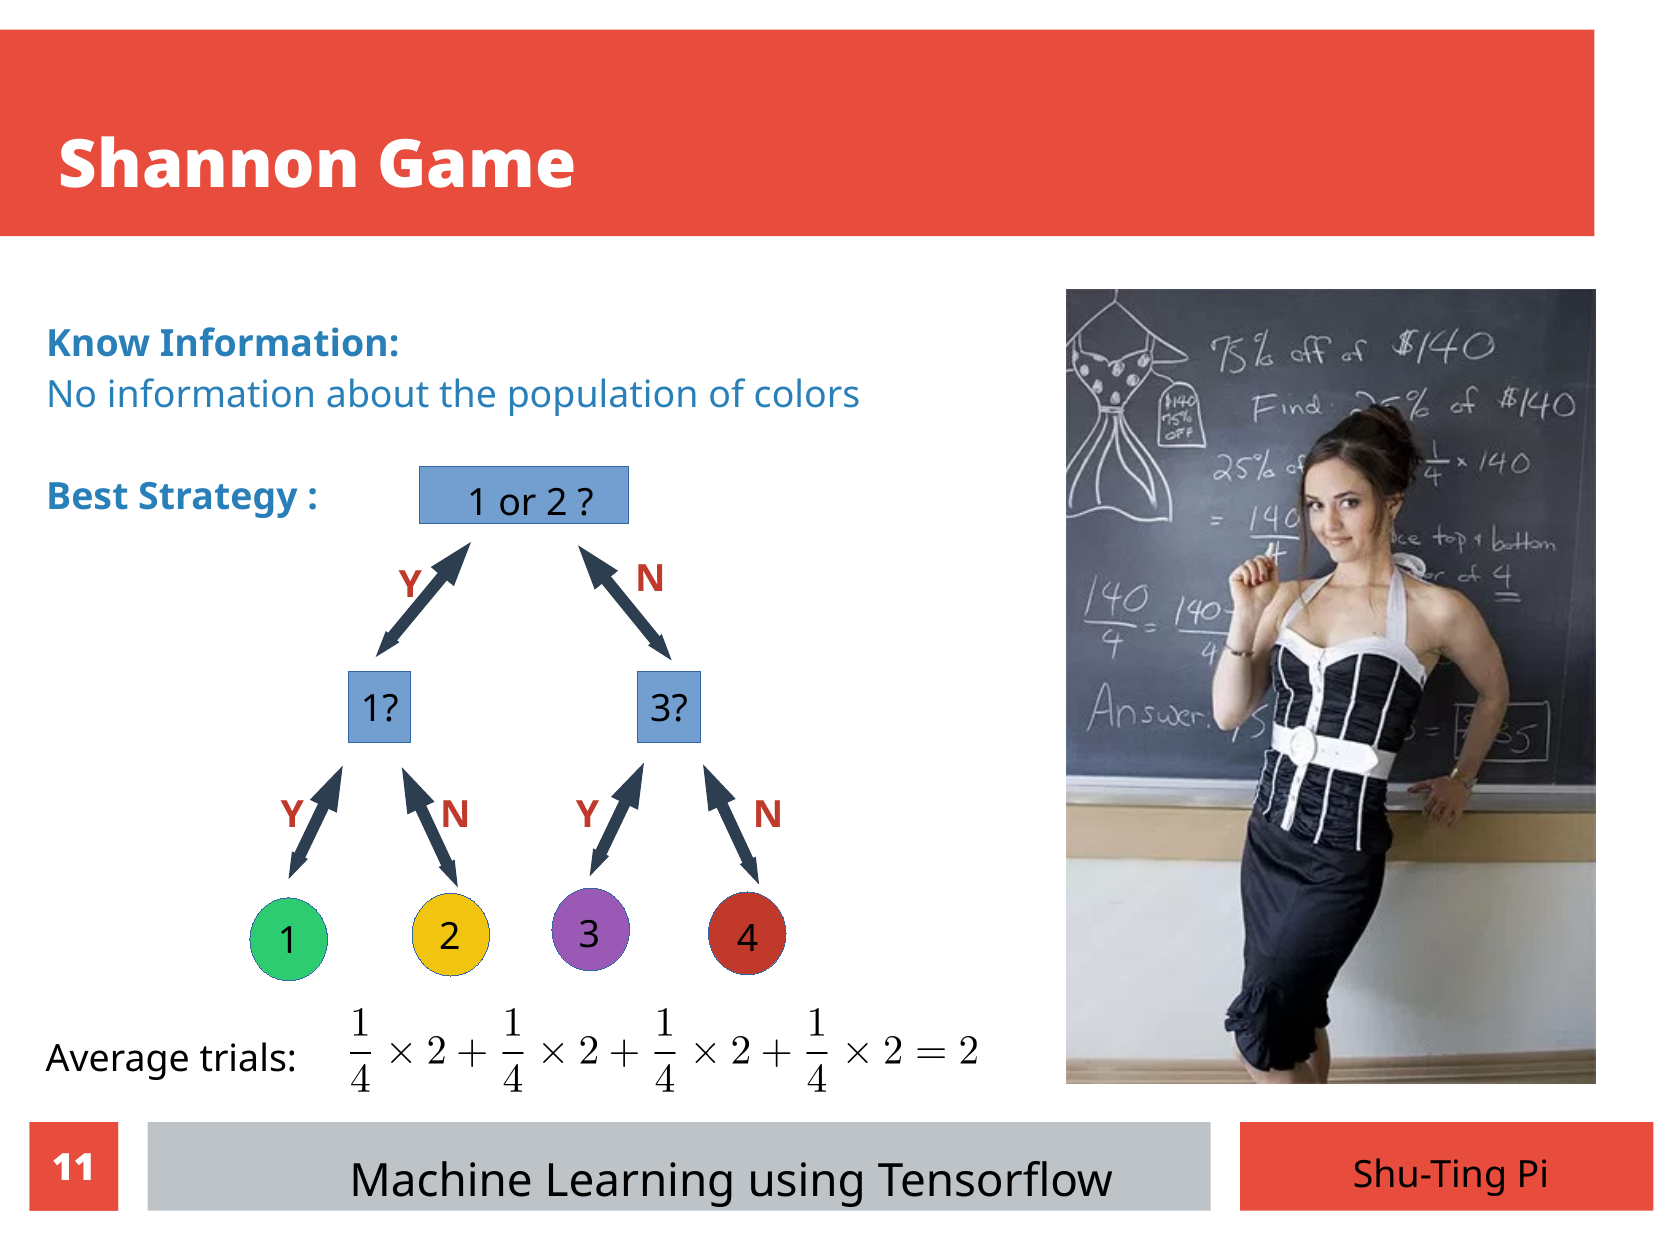

# Shannon Game
Know Information:
No information about the population of colors
Best Strategy :
1 or 2 ?
N
Y
1?
3?
Y
N
Y
N
1
3
2
4
Average trials:
11
Machine Learning using Tensorflow
Shu-Ting Pi